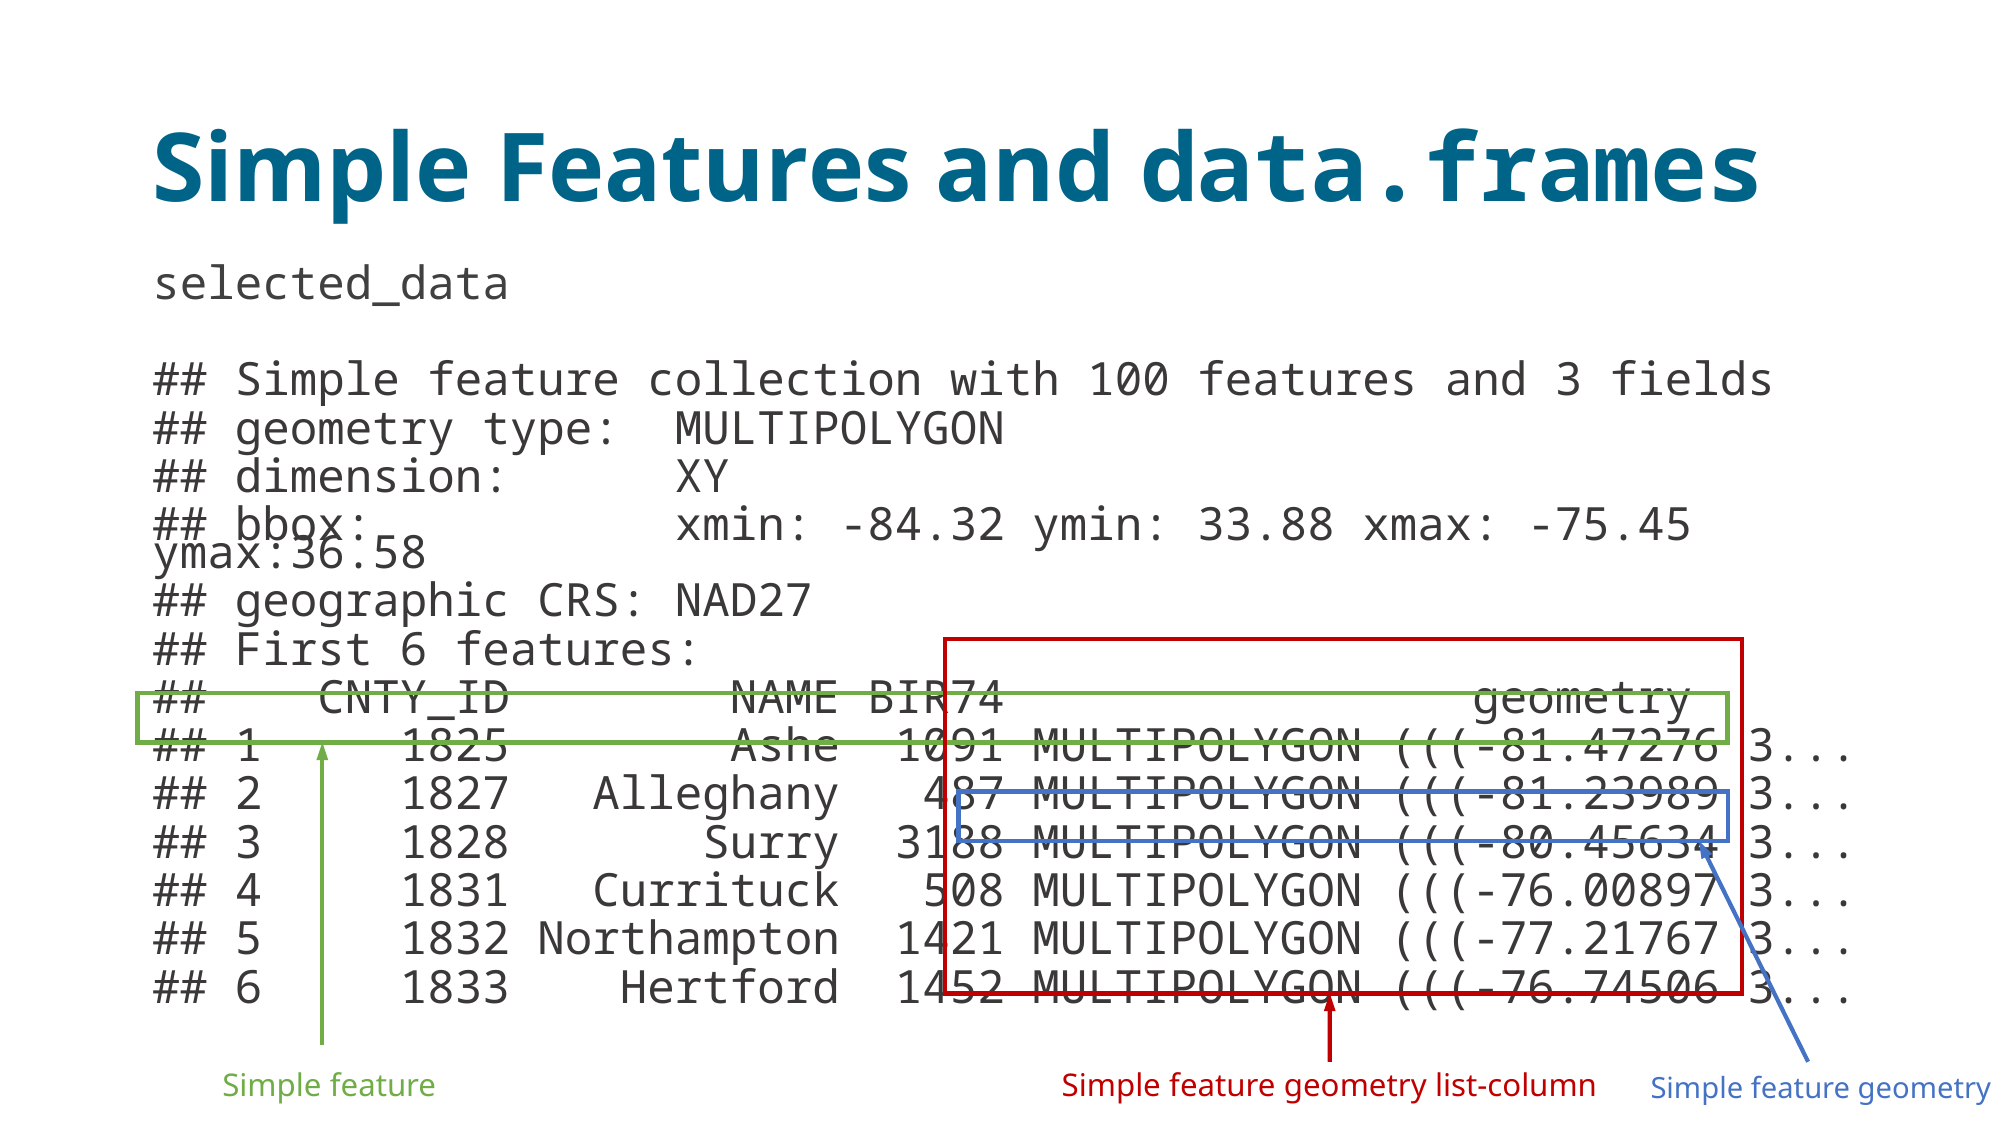

# Simple Features and data.frames
selected_data
## Simple feature collection with 100 features and 3 fields
## geometry type: MULTIPOLYGON
## dimension: XY
## bbox: xmin: -84.32 ymin: 33.88 xmax: -75.45 ymax:36.58
## geographic CRS: NAD27
## First 6 features:
## CNTY_ID NAME BIR74 geometry
## 1 1825 Ashe 1091 MULTIPOLYGON (((-81.47276 3...
## 2 1827 Alleghany 487 MULTIPOLYGON (((-81.23989 3...
## 3 1828 Surry 3188 MULTIPOLYGON (((-80.45634 3...
## 4 1831 Currituck 508 MULTIPOLYGON (((-76.00897 3...
## 5 1832 Northampton 1421 MULTIPOLYGON (((-77.21767 3...
## 6 1833 Hertford 1452 MULTIPOLYGON (((-76.74506 3...
Simple feature
Simple feature geometry list-column
Simple feature geometry